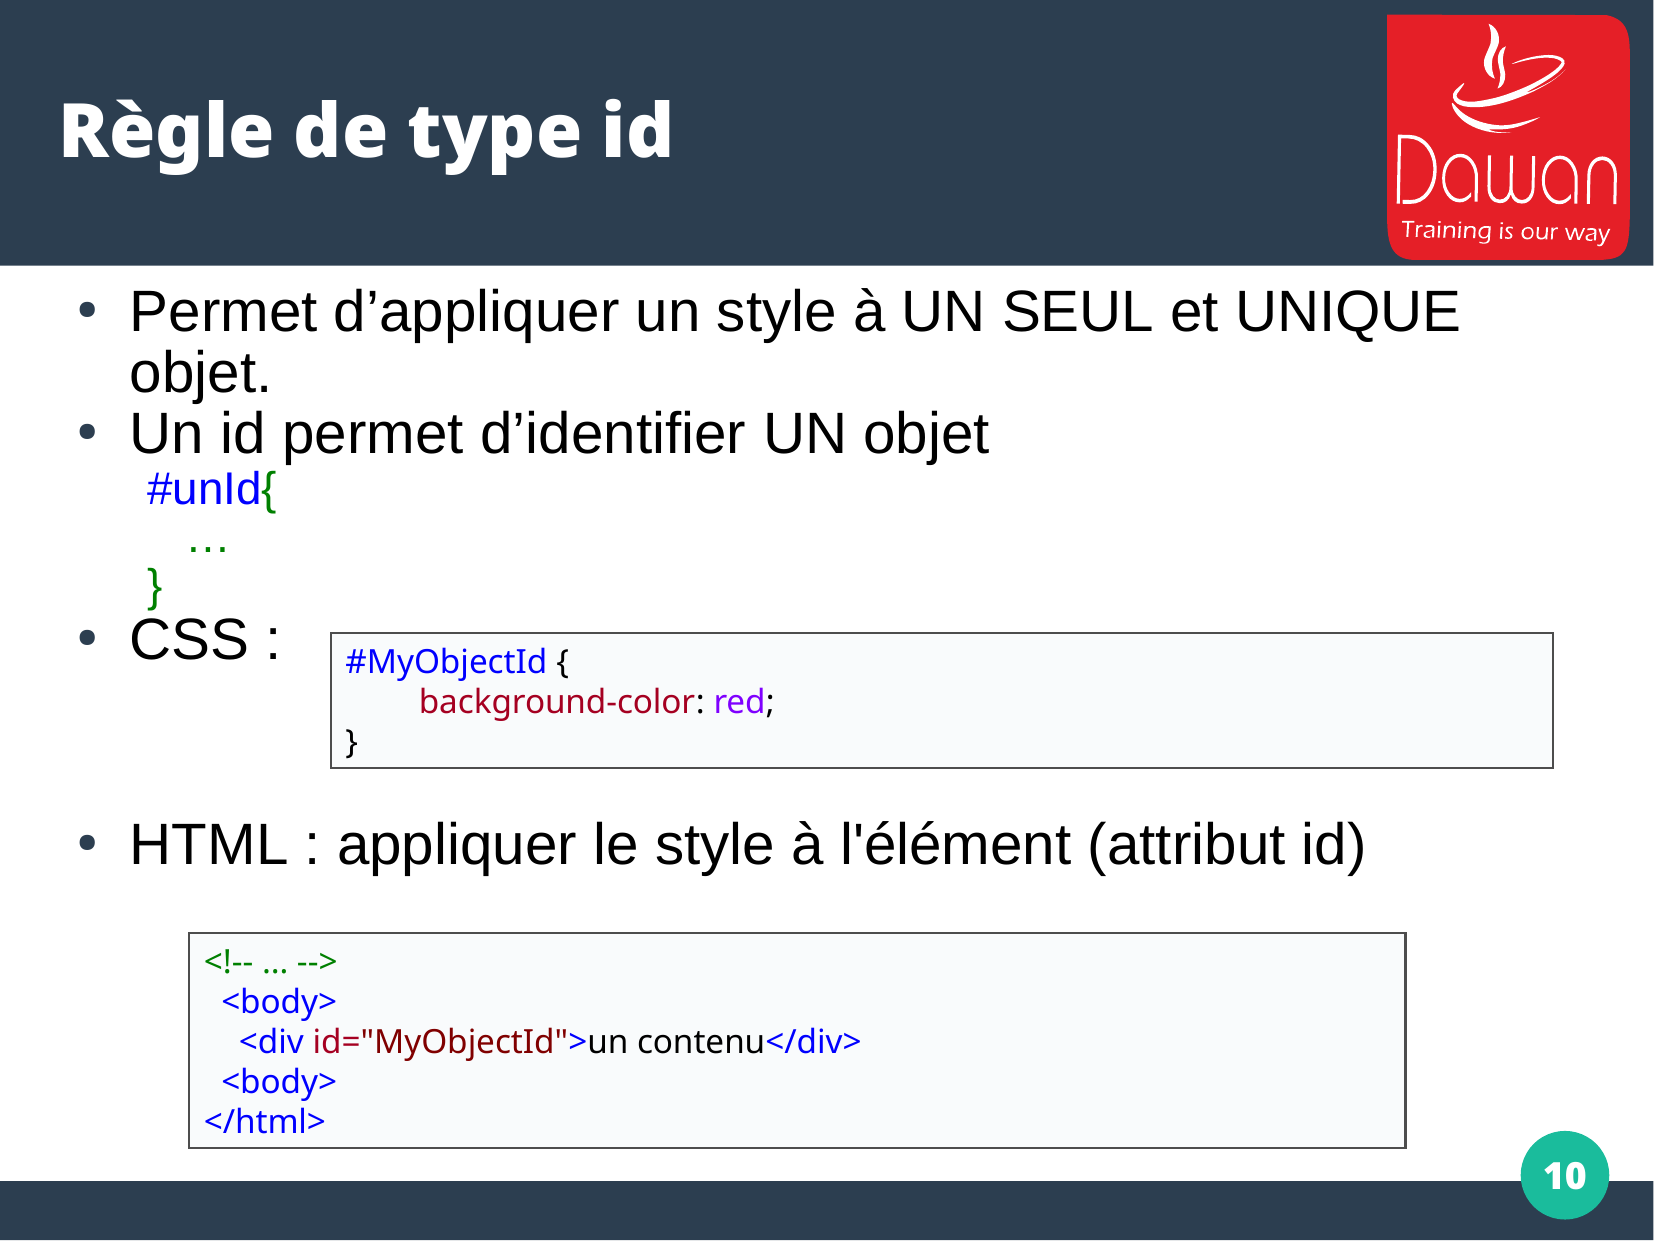

# Règle de type id
Permet d’appliquer un style à UN SEUL et UNIQUE objet.
Un id permet d’identifier UN objet
#unId{
 …
}
CSS :
HTML : appliquer le style à l'élément (attribut id)
#MyObjectId {
	background-color: red;
}
<!-- … -->
 <body>
 <div id="MyObjectId">un contenu</div>
 <body>
</html>
10